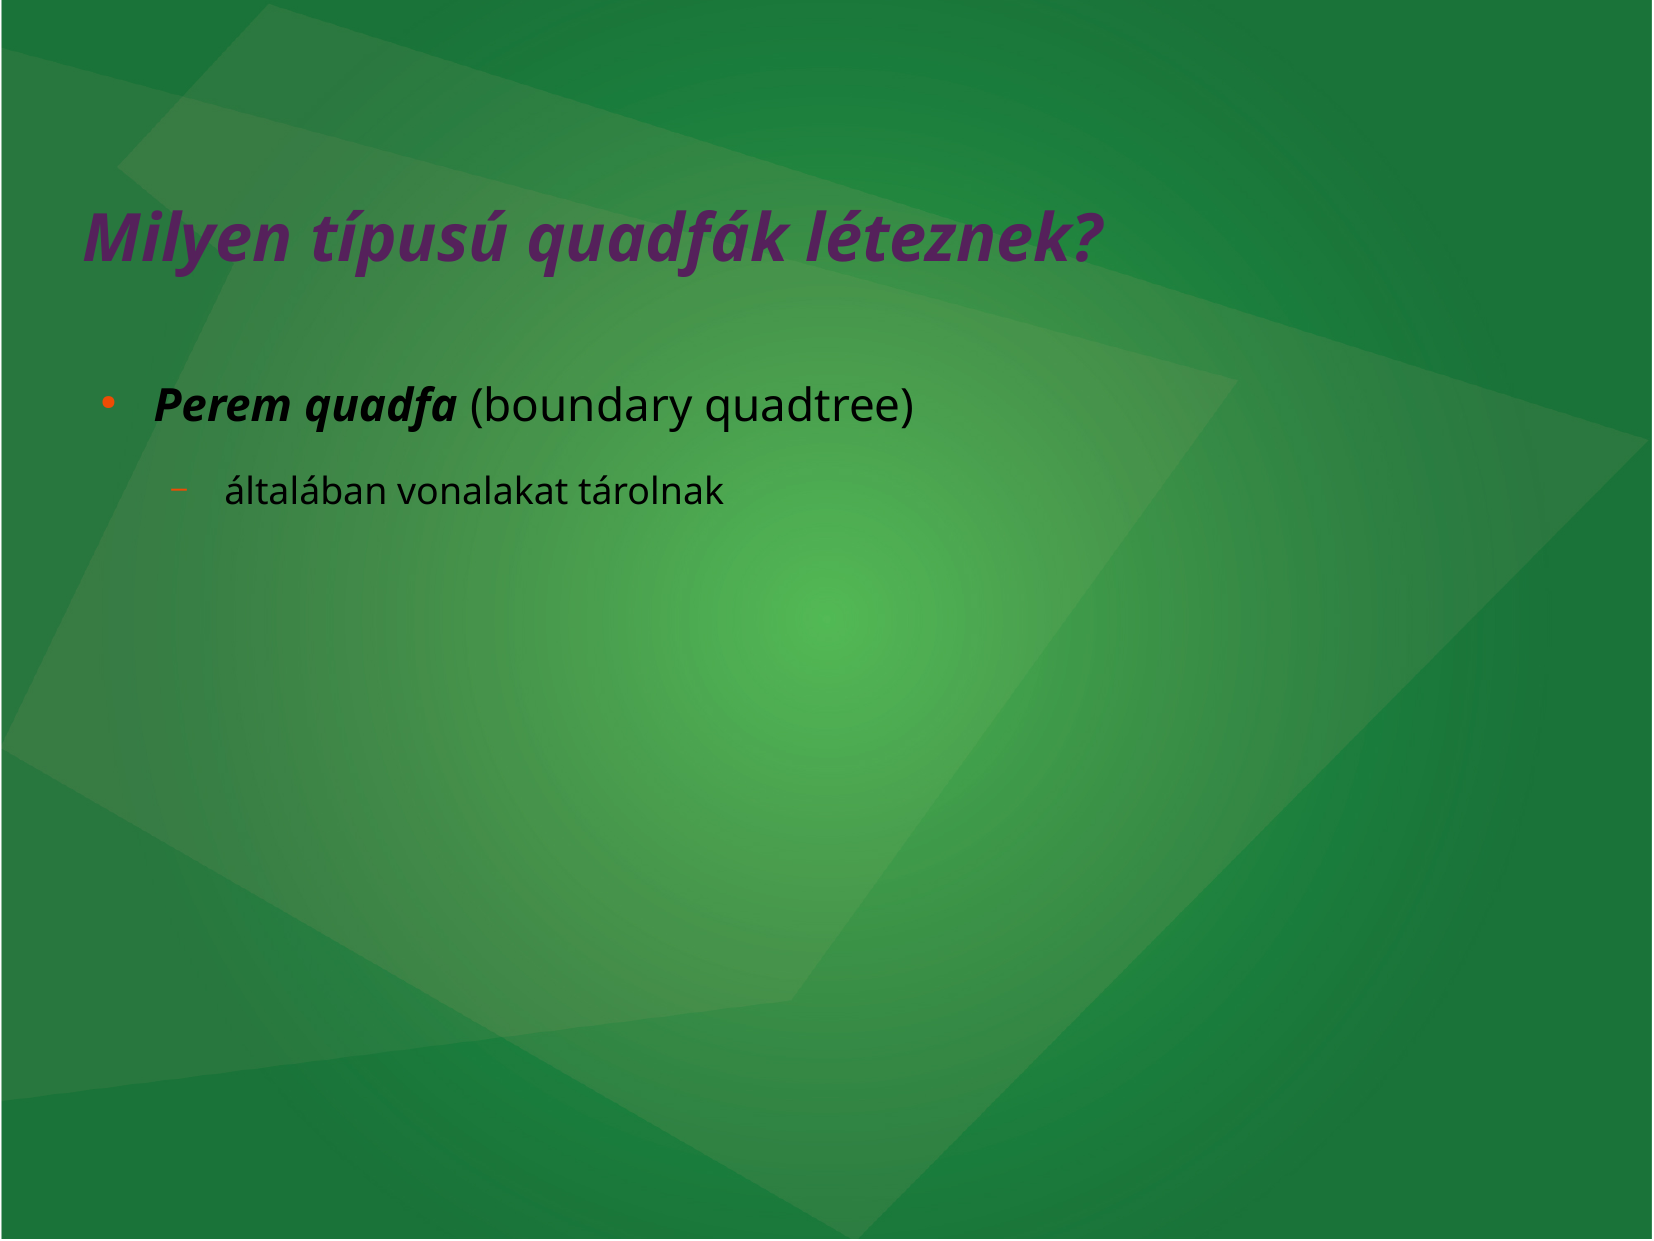

# Milyen típusú quadfák léteznek?
Perem quadfa (boundary quadtree)
általában vonalakat tárolnak